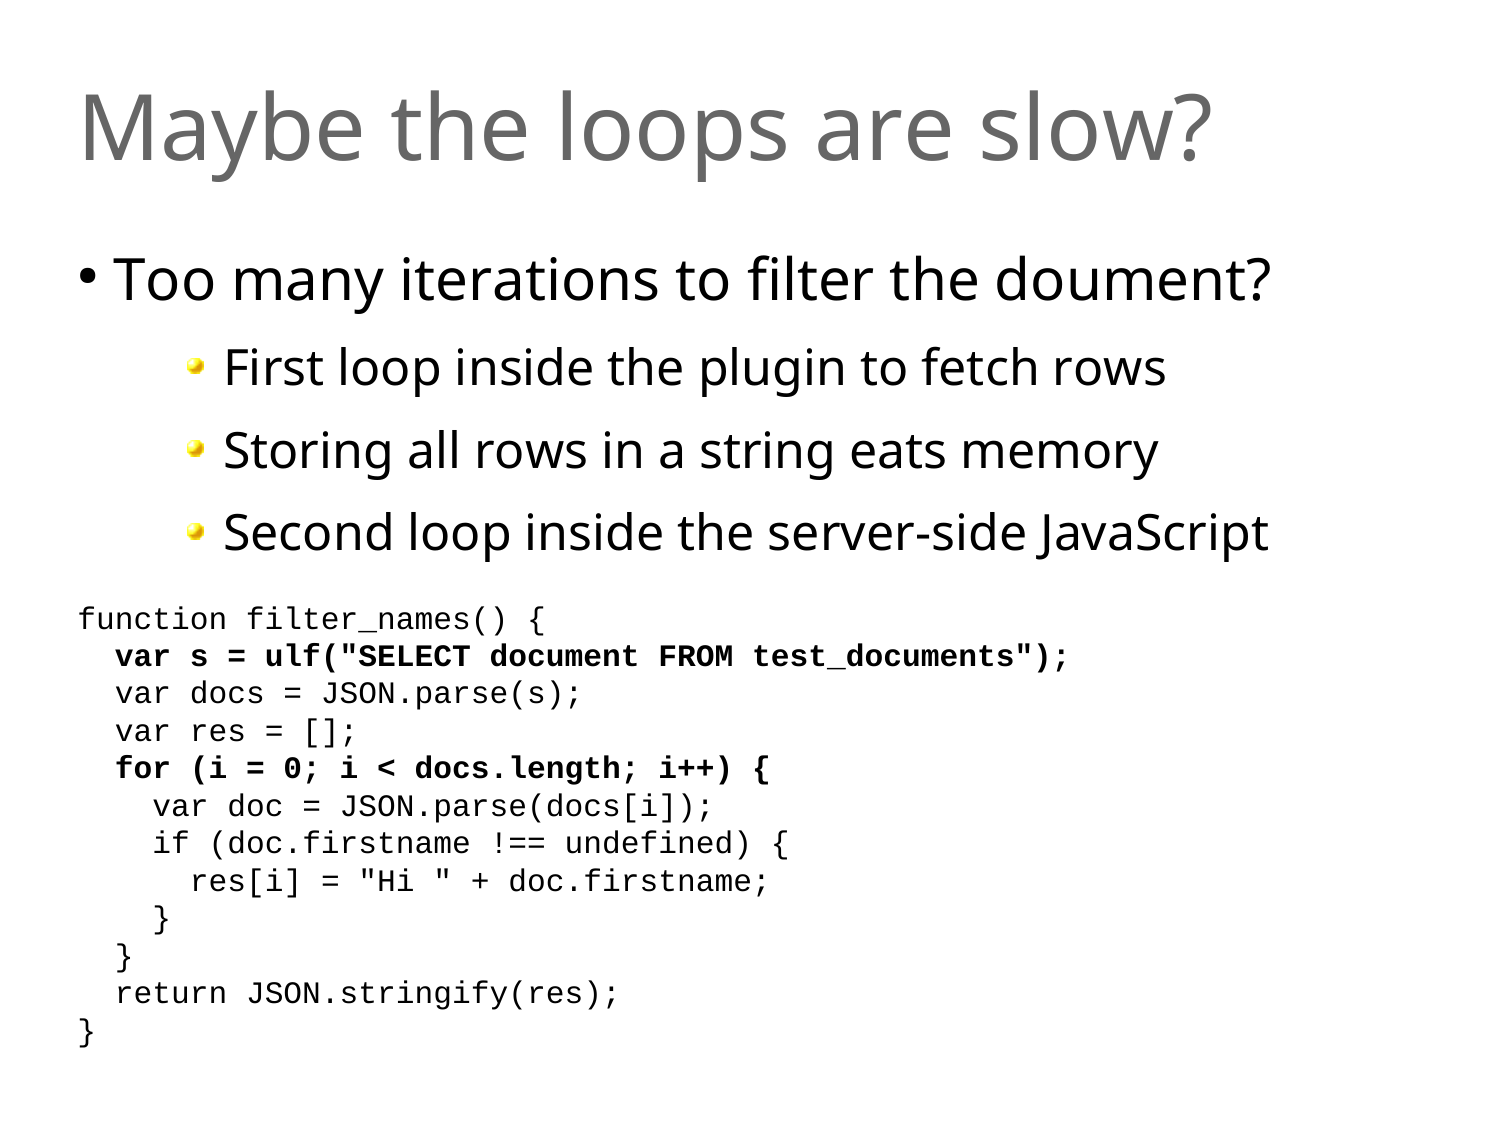

Maybe the loops are slow?
# Too many iterations to filter the doument?
First loop inside the plugin to fetch rows
Storing all rows in a string eats memory
Second loop inside the server-side JavaScript
function filter_names() {
 var s = ulf("SELECT document FROM test_documents");
 var docs = JSON.parse(s);
 var res = [];
 for (i = 0; i < docs.length; i++) {
 var doc = JSON.parse(docs[i]);
 if (doc.firstname !== undefined) {
 res[i] = "Hi " + doc.firstname;
 }
 }
 return JSON.stringify(res);
}